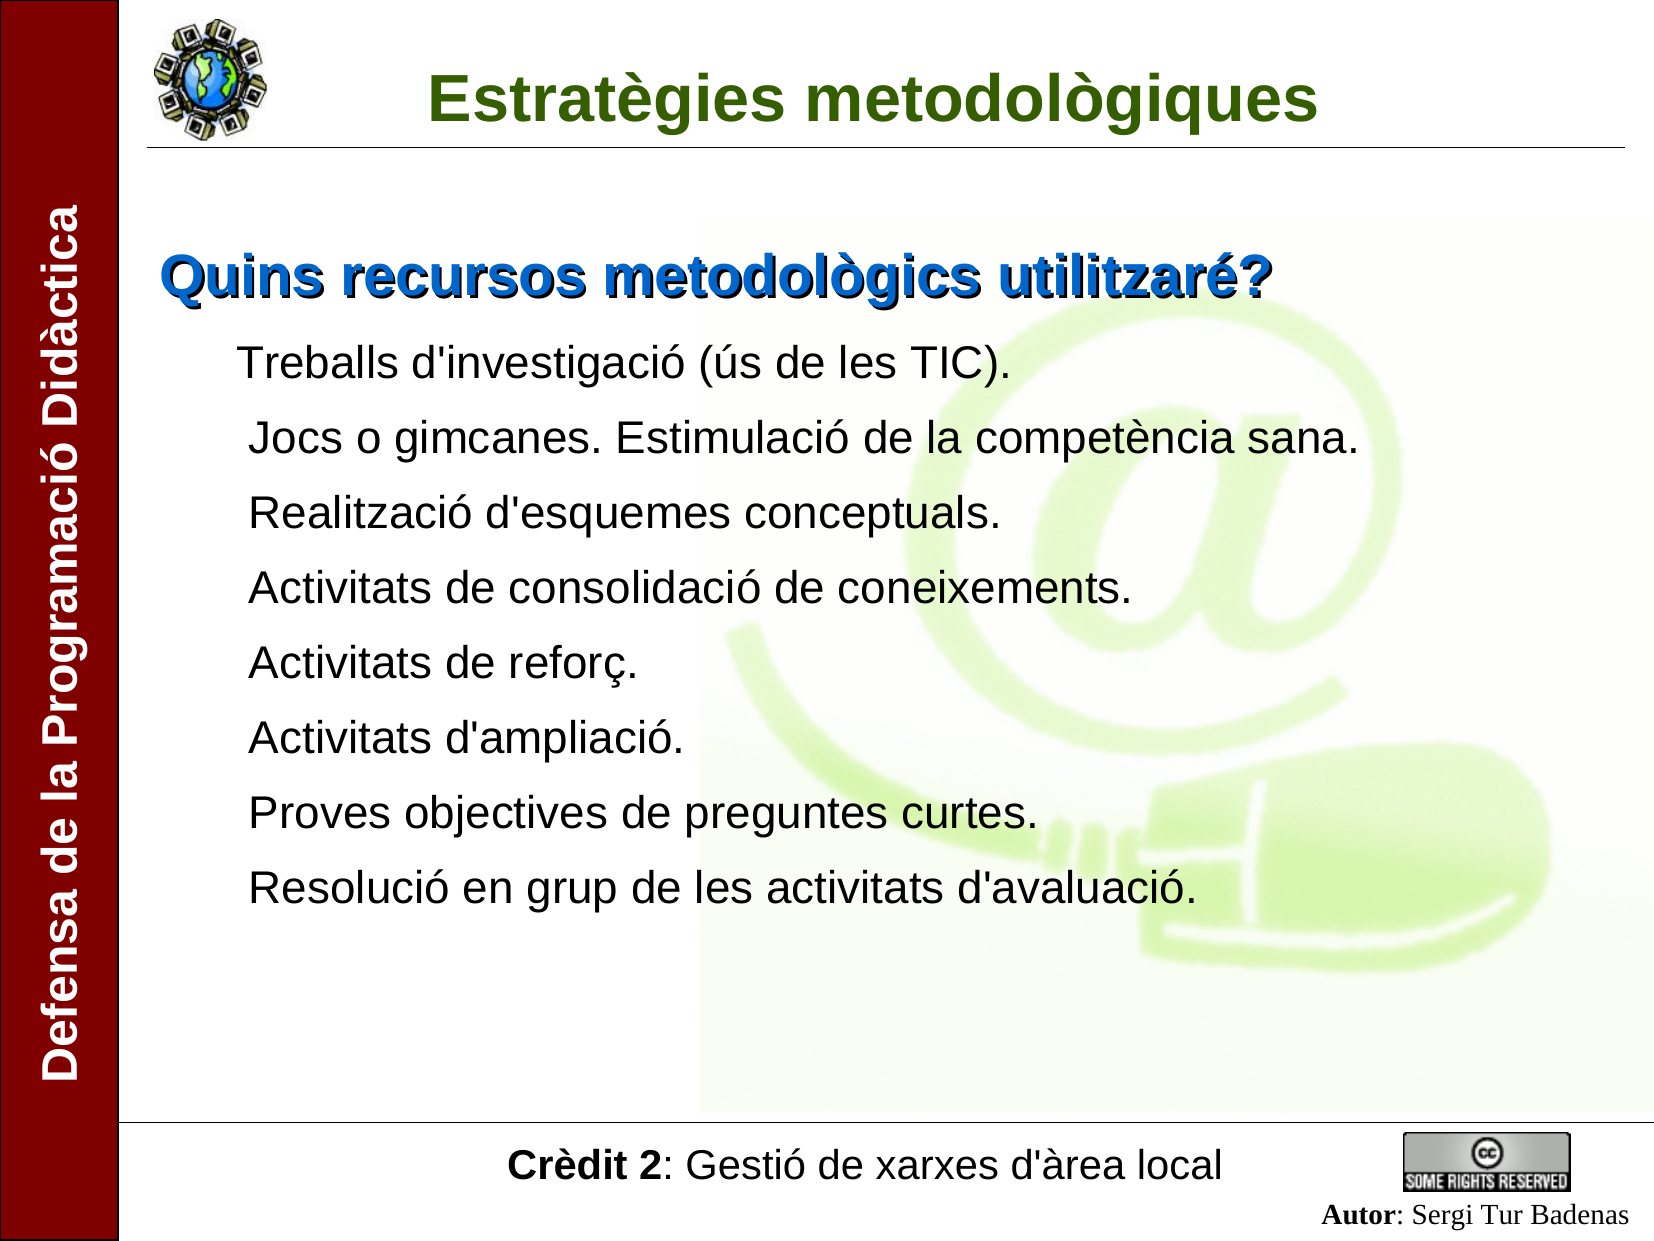

# Estratègies metodològiques
Quins recursos metodològics utilitzaré?
Treballs d'investigació (ús de les TIC).
 Jocs o gimcanes. Estimulació de la competència sana.
 Realització d'esquemes conceptuals.
 Activitats de consolidació de coneixements.
 Activitats de reforç.
 Activitats d'ampliació.
 Proves objectives de preguntes curtes.
 Resolució en grup de les activitats d'avaluació.